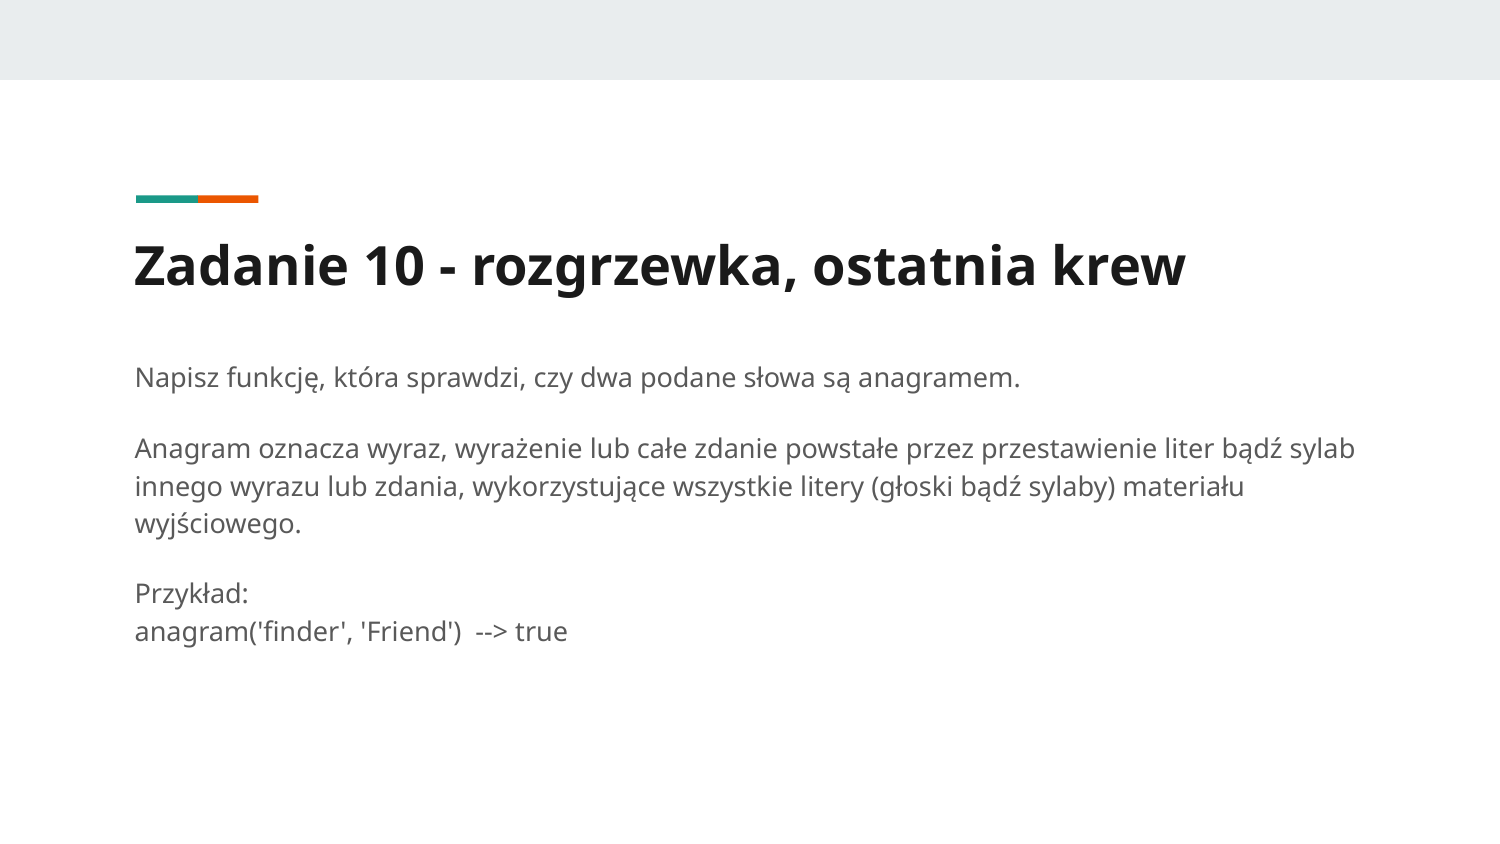

# Zadanie 10 - rozgrzewka, ostatnia krew
Napisz funkcję, która sprawdzi, czy dwa podane słowa są anagramem.
Anagram oznacza wyraz, wyrażenie lub całe zdanie powstałe przez przestawienie liter bądź sylab innego wyrazu lub zdania, wykorzystujące wszystkie litery (głoski bądź sylaby) materiału wyjściowego.
Przykład:
anagram('finder', 'Friend') --> true